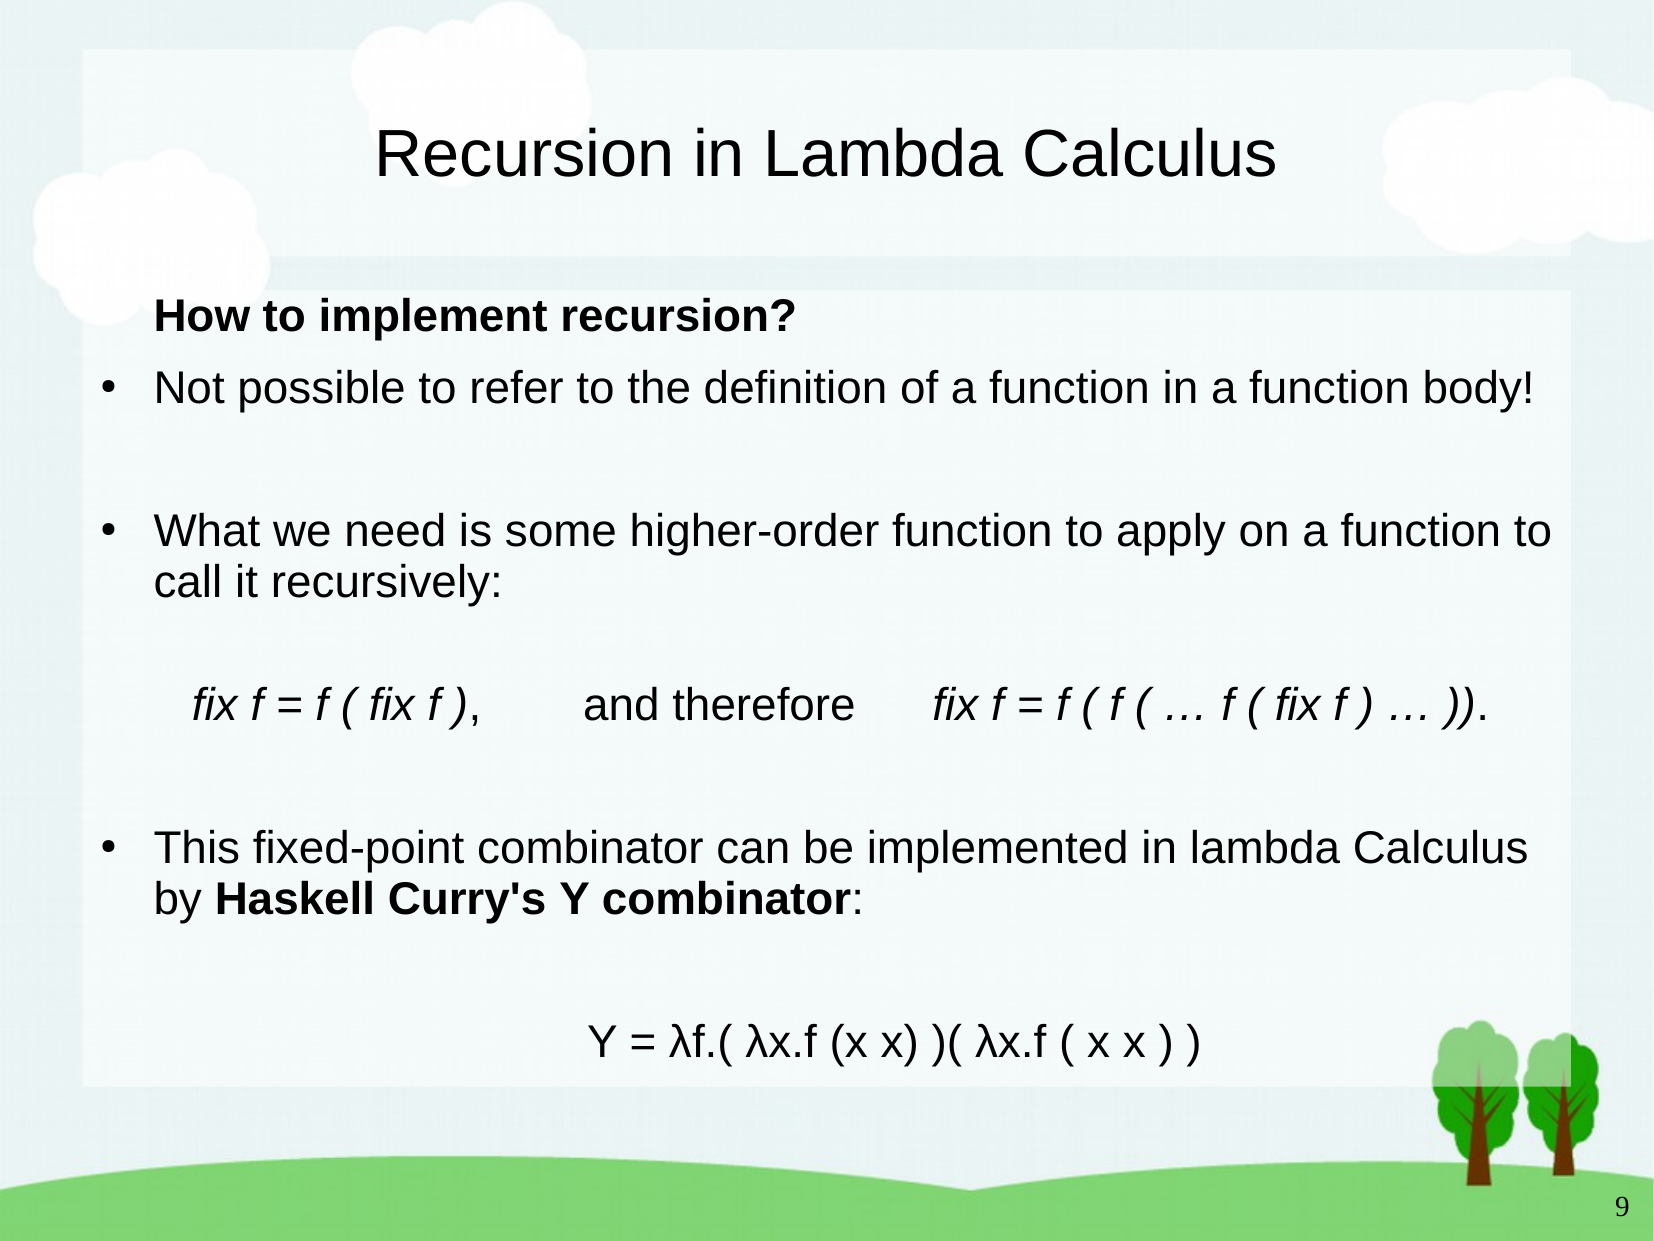

# Recursion in Lambda Calculus
How to implement recursion?
Not possible to refer to the definition of a function in a function body!
What we need is some higher-order function to apply on a function to call it recursively:
 fix f = f ( fix f ), and therefore fix f = f ( f ( … f ( fix f ) … )).
This fixed-point combinator can be implemented in lambda Calculus by Haskell Curry's Y combinator:
 Y = λf.( λx.f (x x) )( λx.f ( x x ) )
9